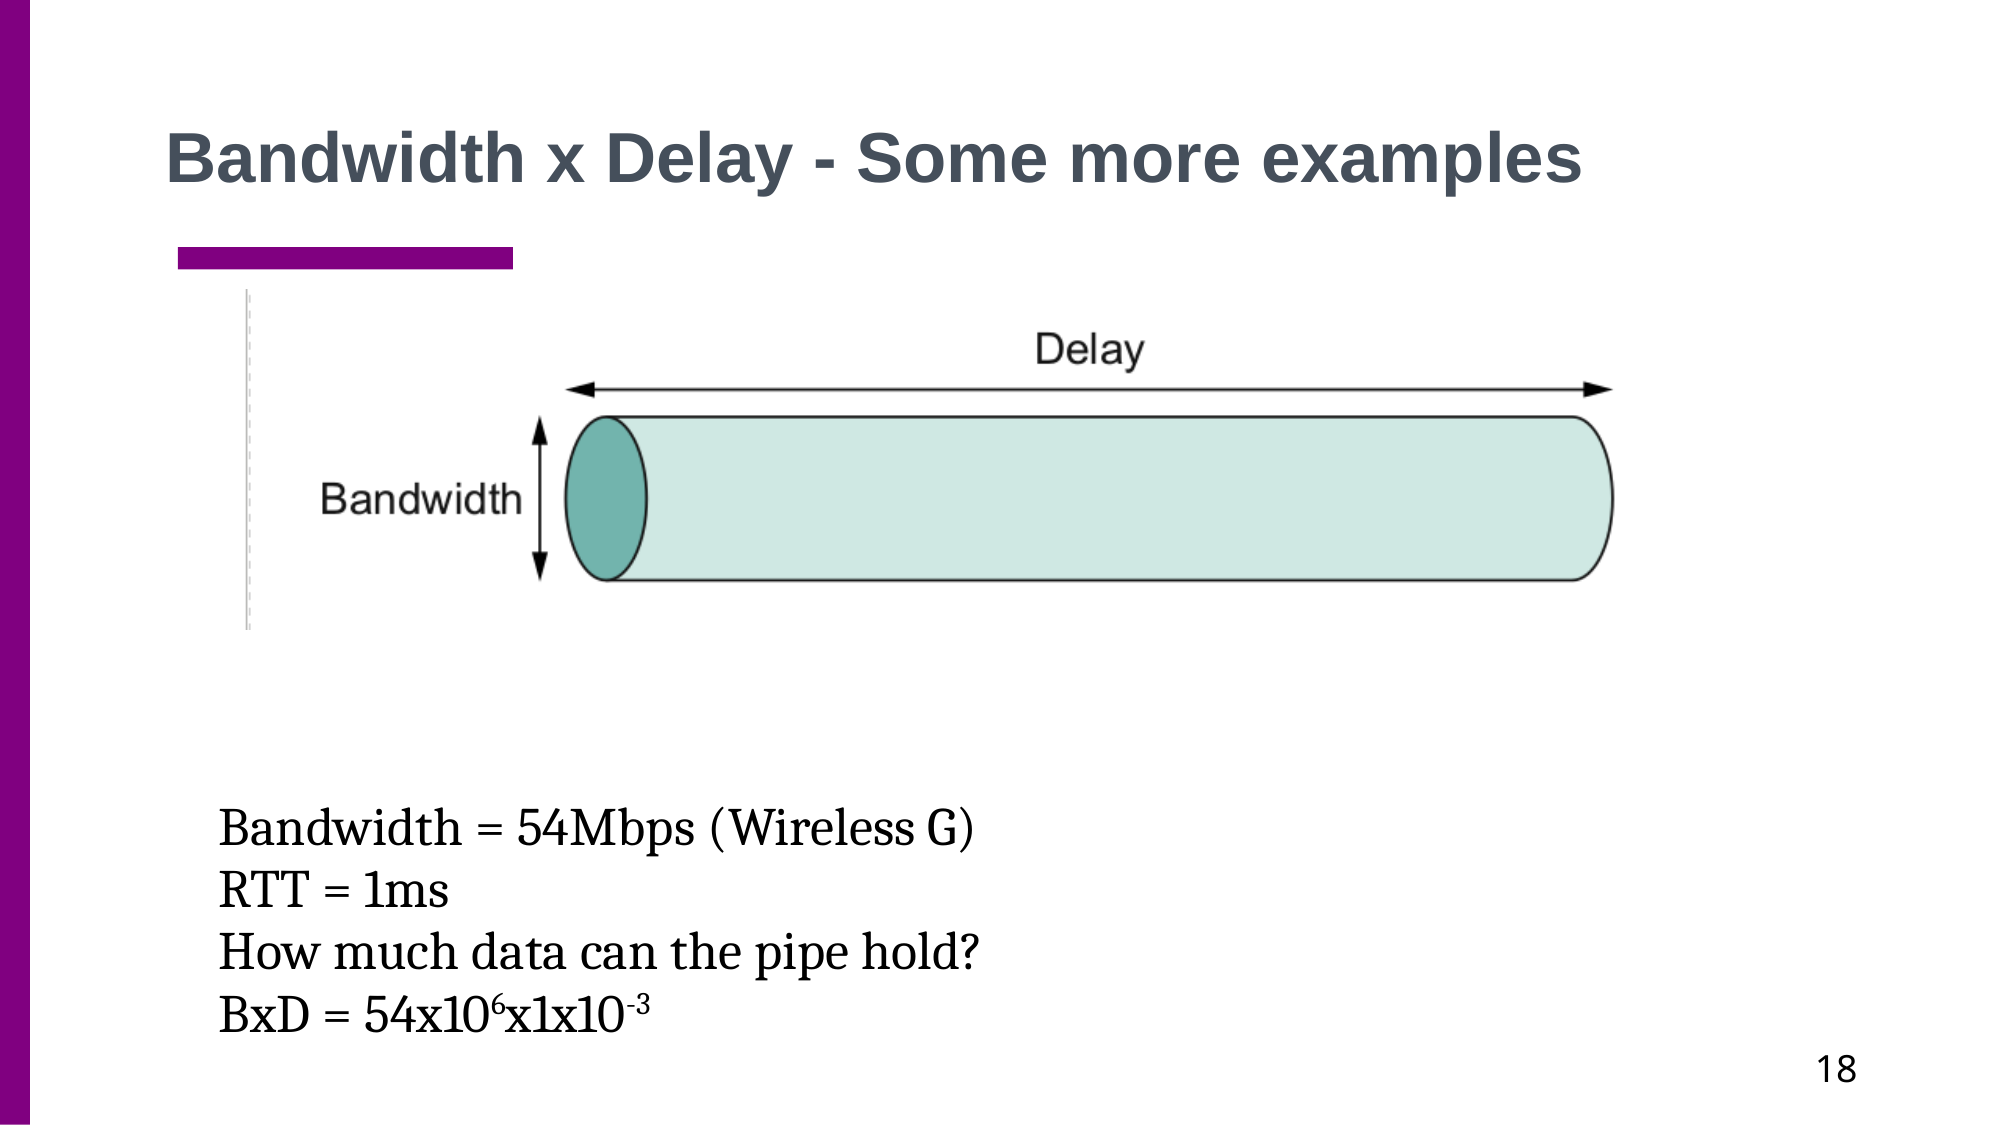

Bandwidth x Delay - Some more examples
Bandwidth = 54Mbps (Wireless G)
RTT = 1ms
How much data can the pipe hold?
BxD = 54x106x1x10-3